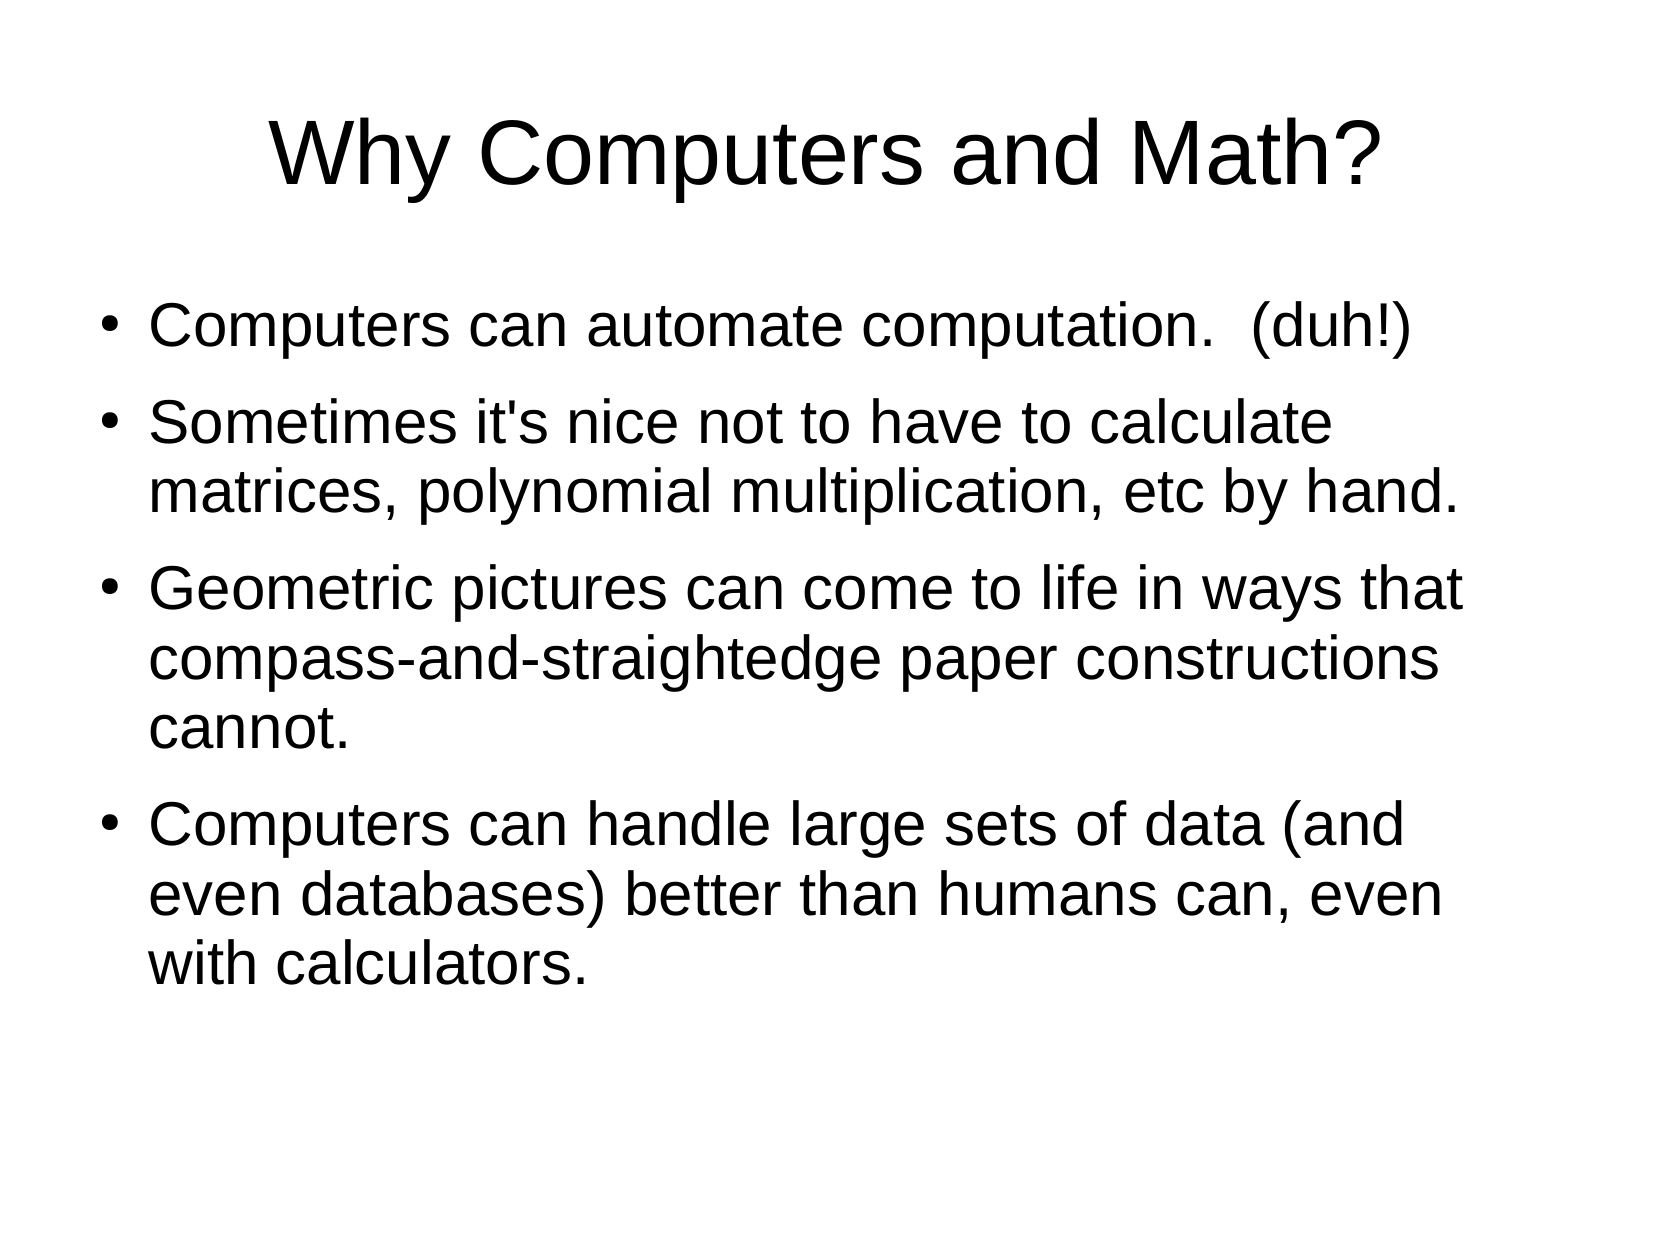

# Why Computers and Math?
Computers can automate computation. (duh!)
Sometimes it's nice not to have to calculate matrices, polynomial multiplication, etc by hand.
Geometric pictures can come to life in ways that compass-and-straightedge paper constructions cannot.
Computers can handle large sets of data (and even databases) better than humans can, even with calculators.